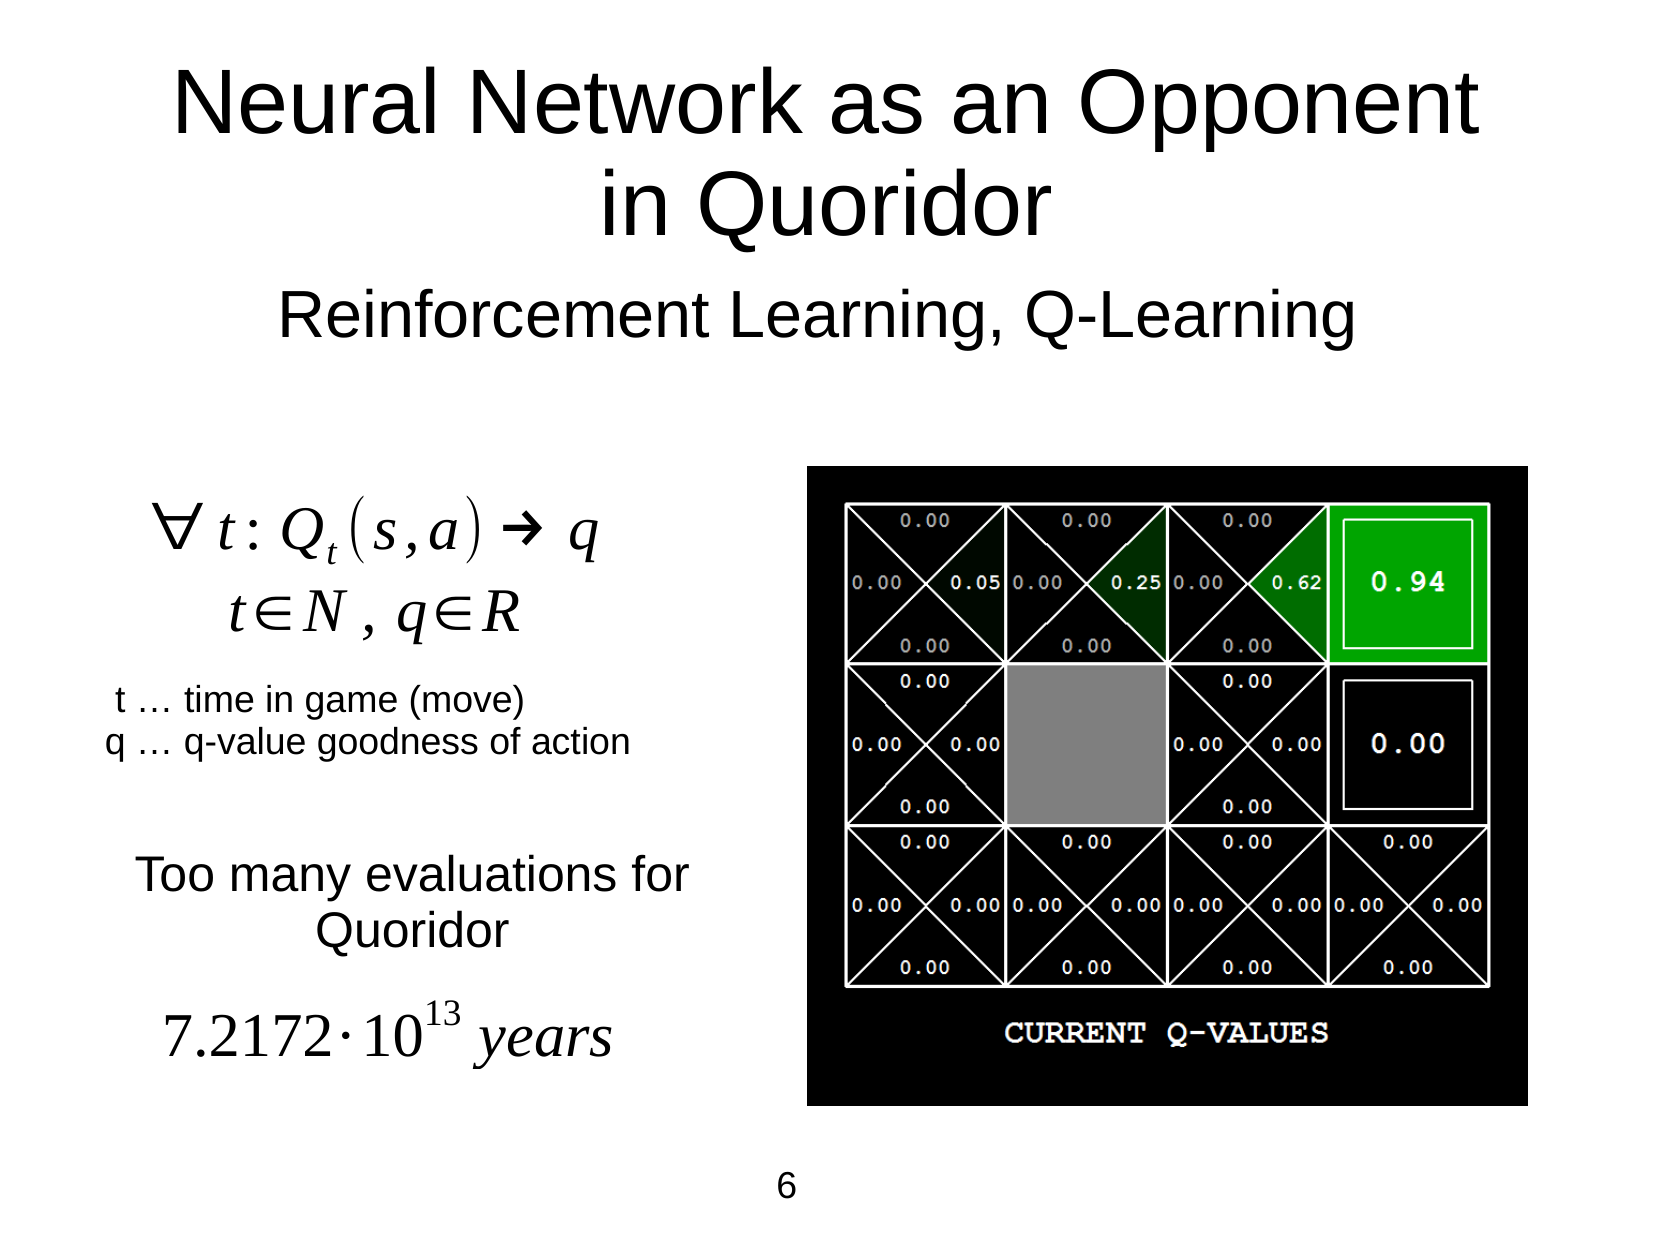

# Neural Network as an Opponent in Quoridor
Reinforcement Learning, Q-Learning
 t … time in game (move)
q … q-value goodness of action
Too many evaluations for Quoridor